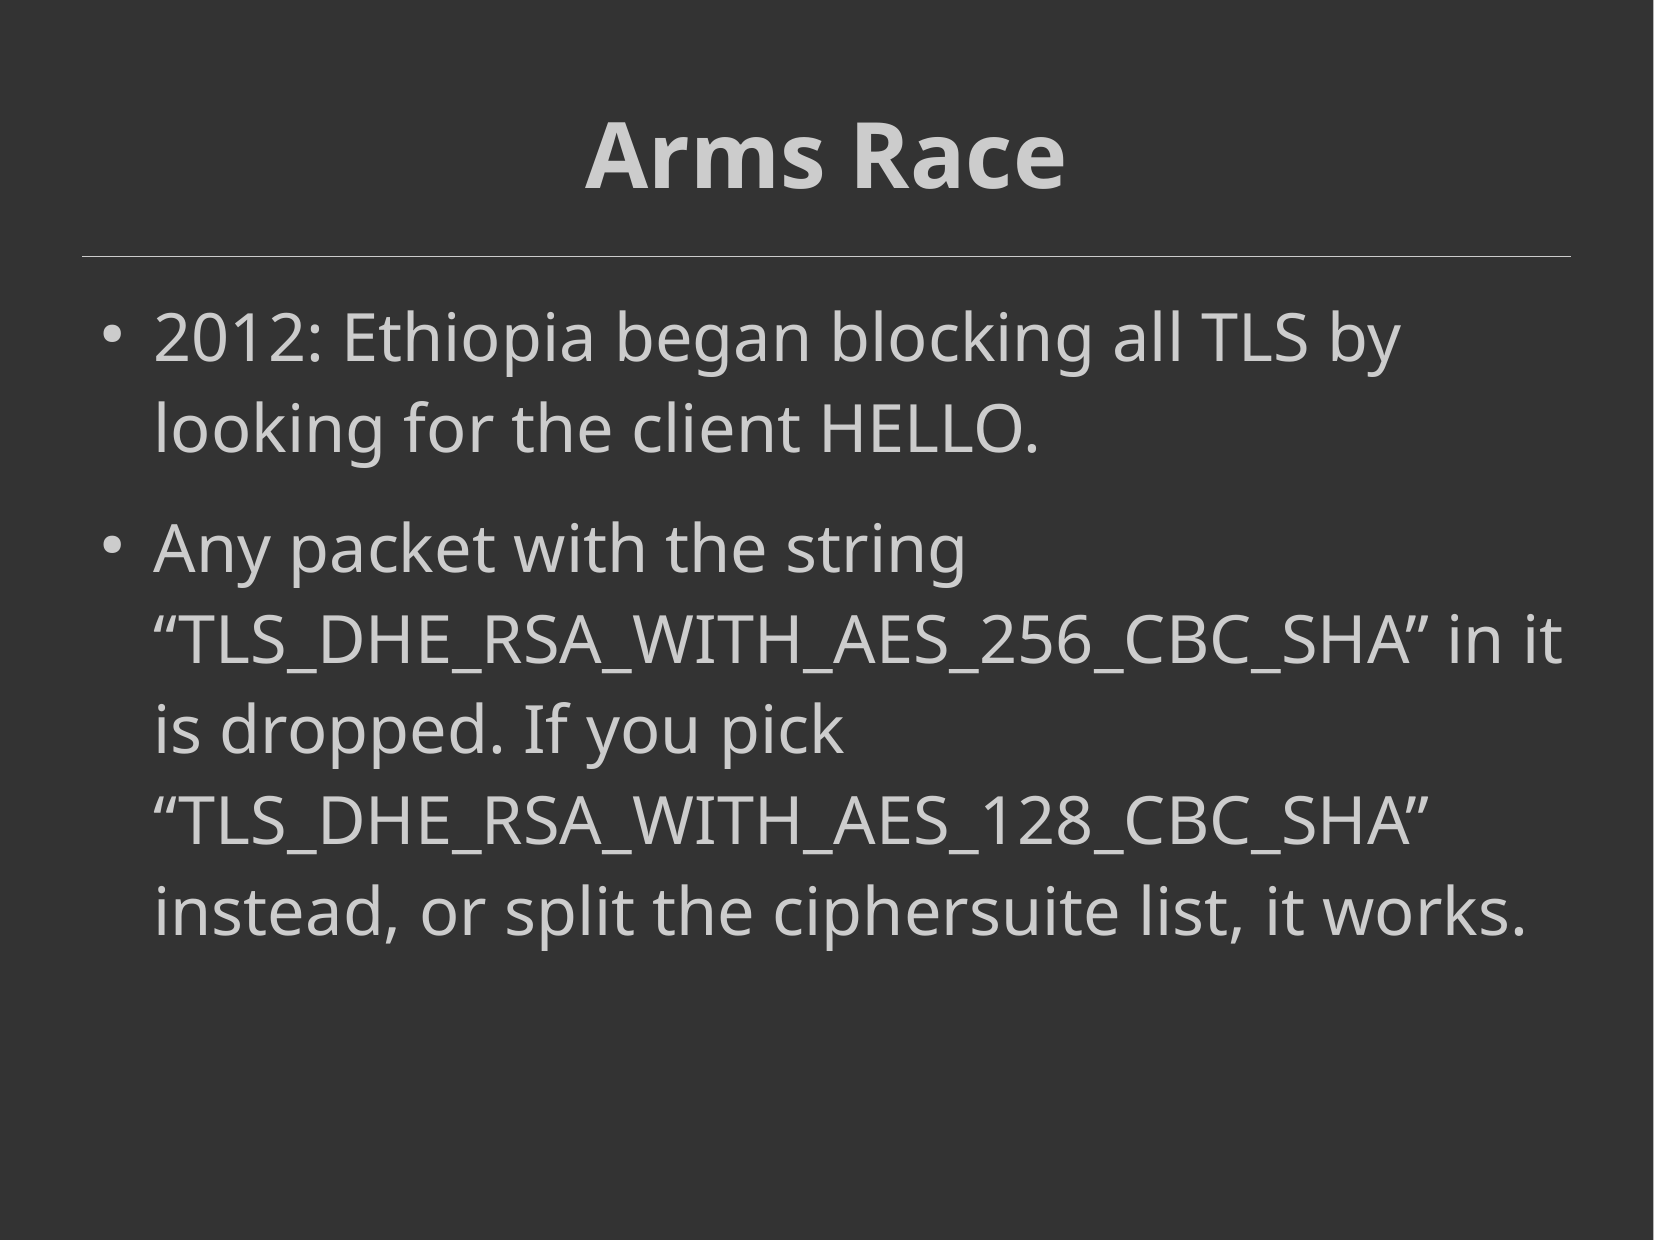

# Arms Race
2012: Ethiopia began blocking all TLS by looking for the client HELLO.
Any packet with the string “TLS_DHE_RSA_WITH_AES_256_CBC_SHA” in it is dropped. If you pick “TLS_DHE_RSA_WITH_AES_128_CBC_SHA” instead, or split the ciphersuite list, it works.